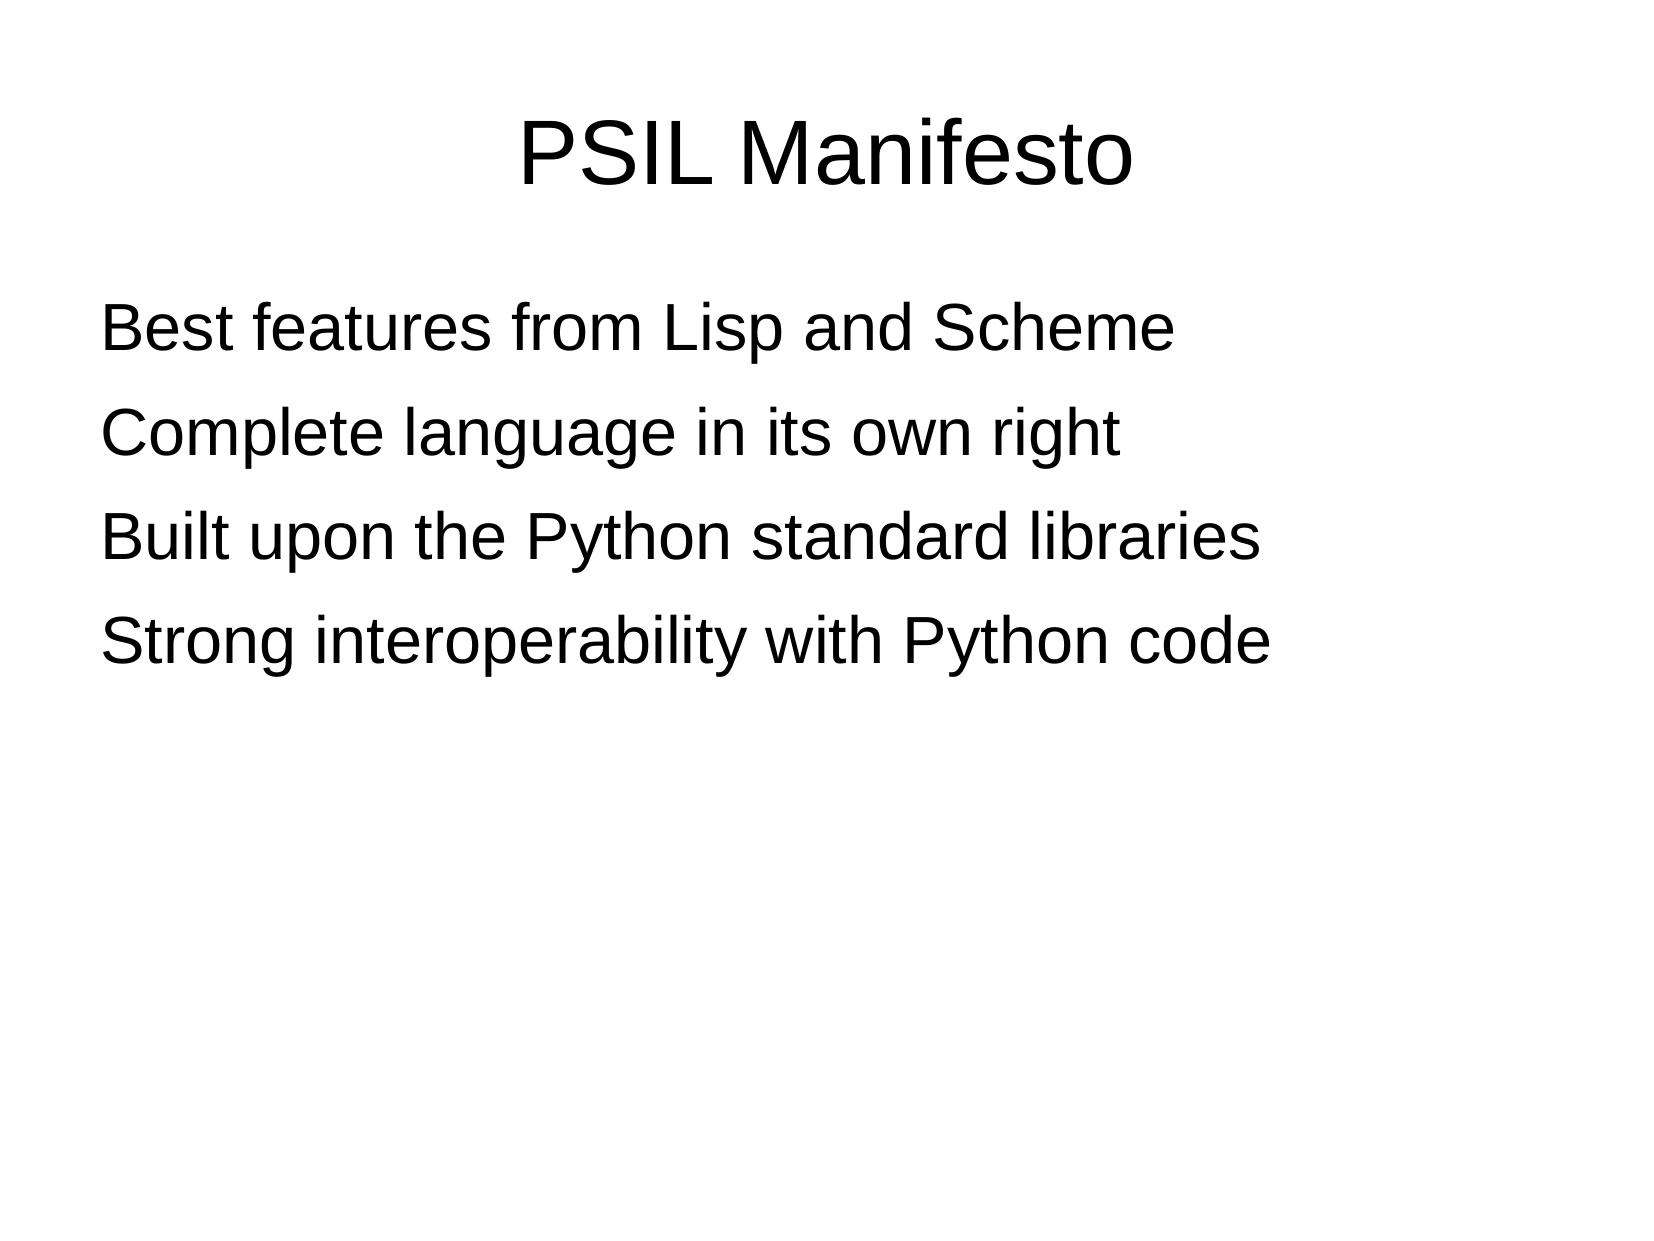

# PSIL Manifesto
Best features from Lisp and Scheme
Complete language in its own right
Built upon the Python standard libraries
Strong interoperability with Python code